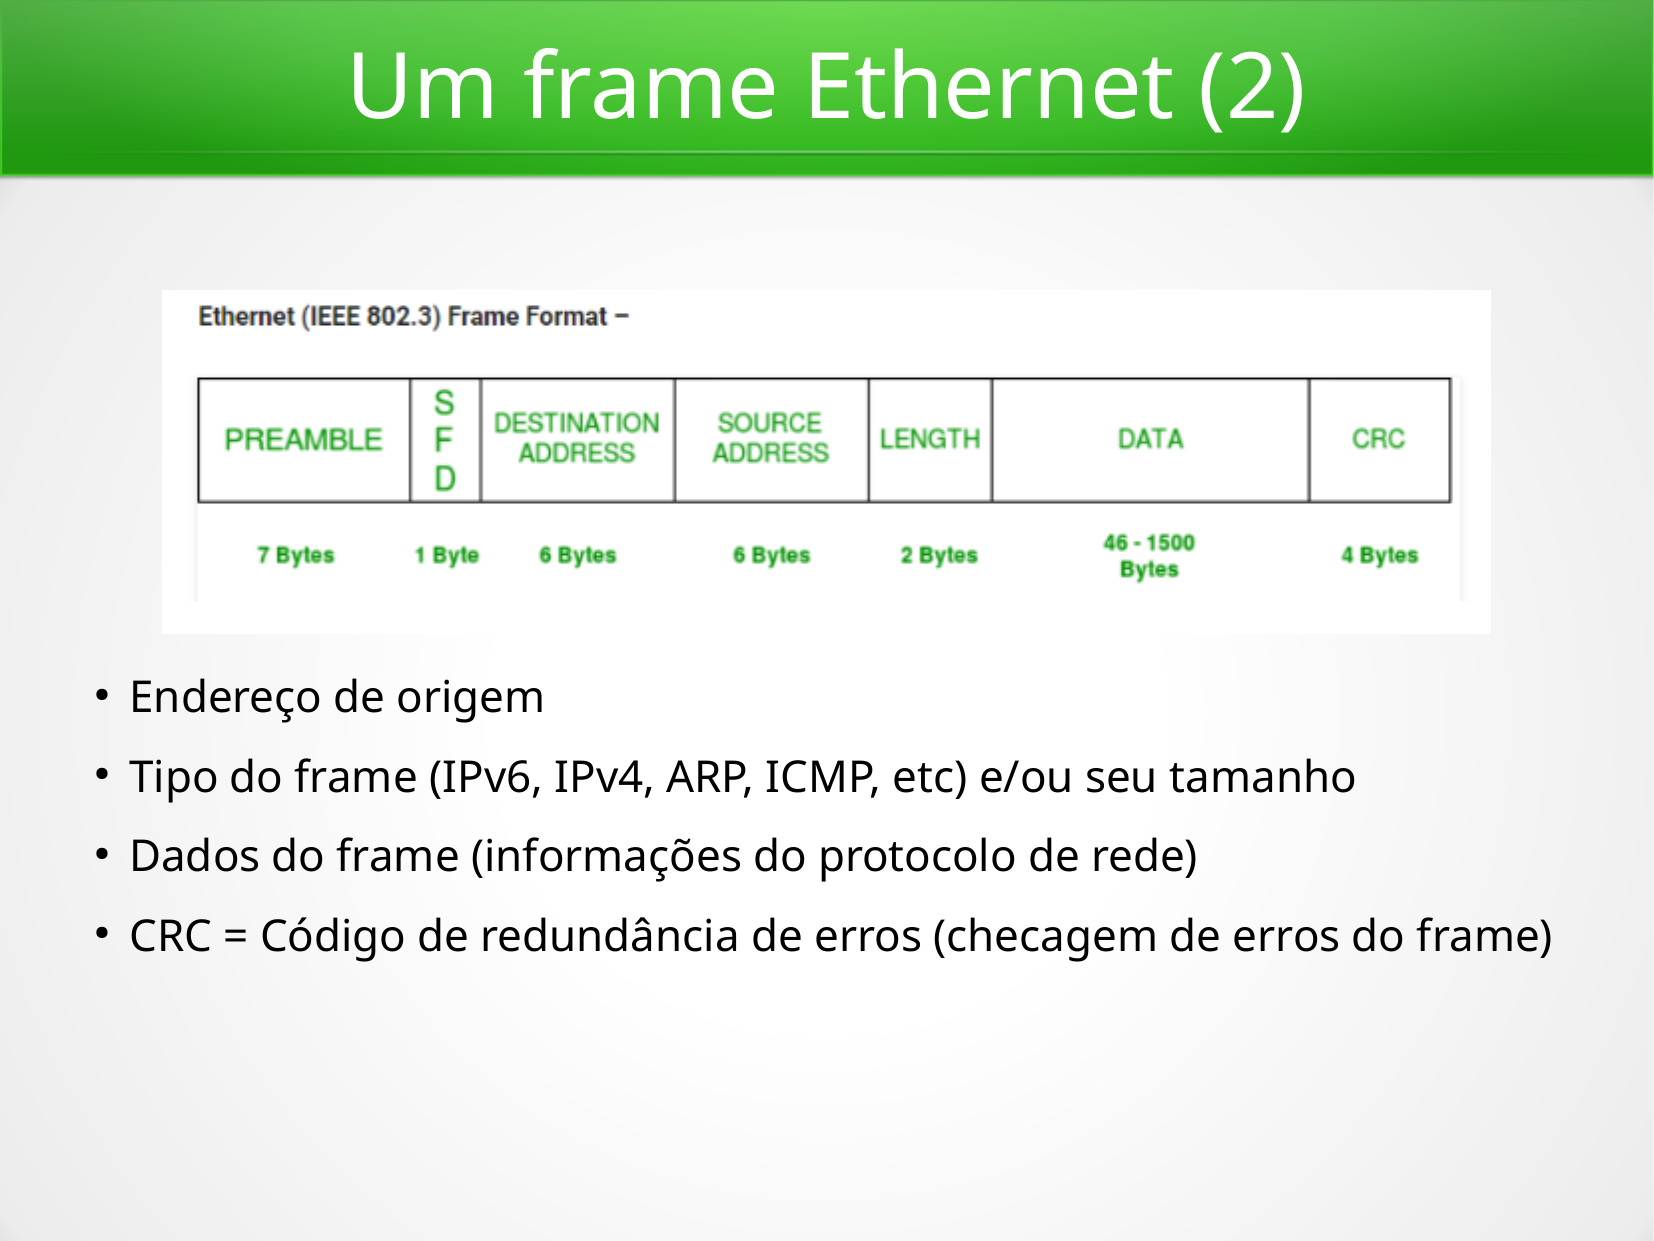

# Um frame Ethernet (2)
Endereço de origem
Tipo do frame (IPv6, IPv4, ARP, ICMP, etc) e/ou seu tamanho
Dados do frame (informações do protocolo de rede)
CRC = Código de redundância de erros (checagem de erros do frame)